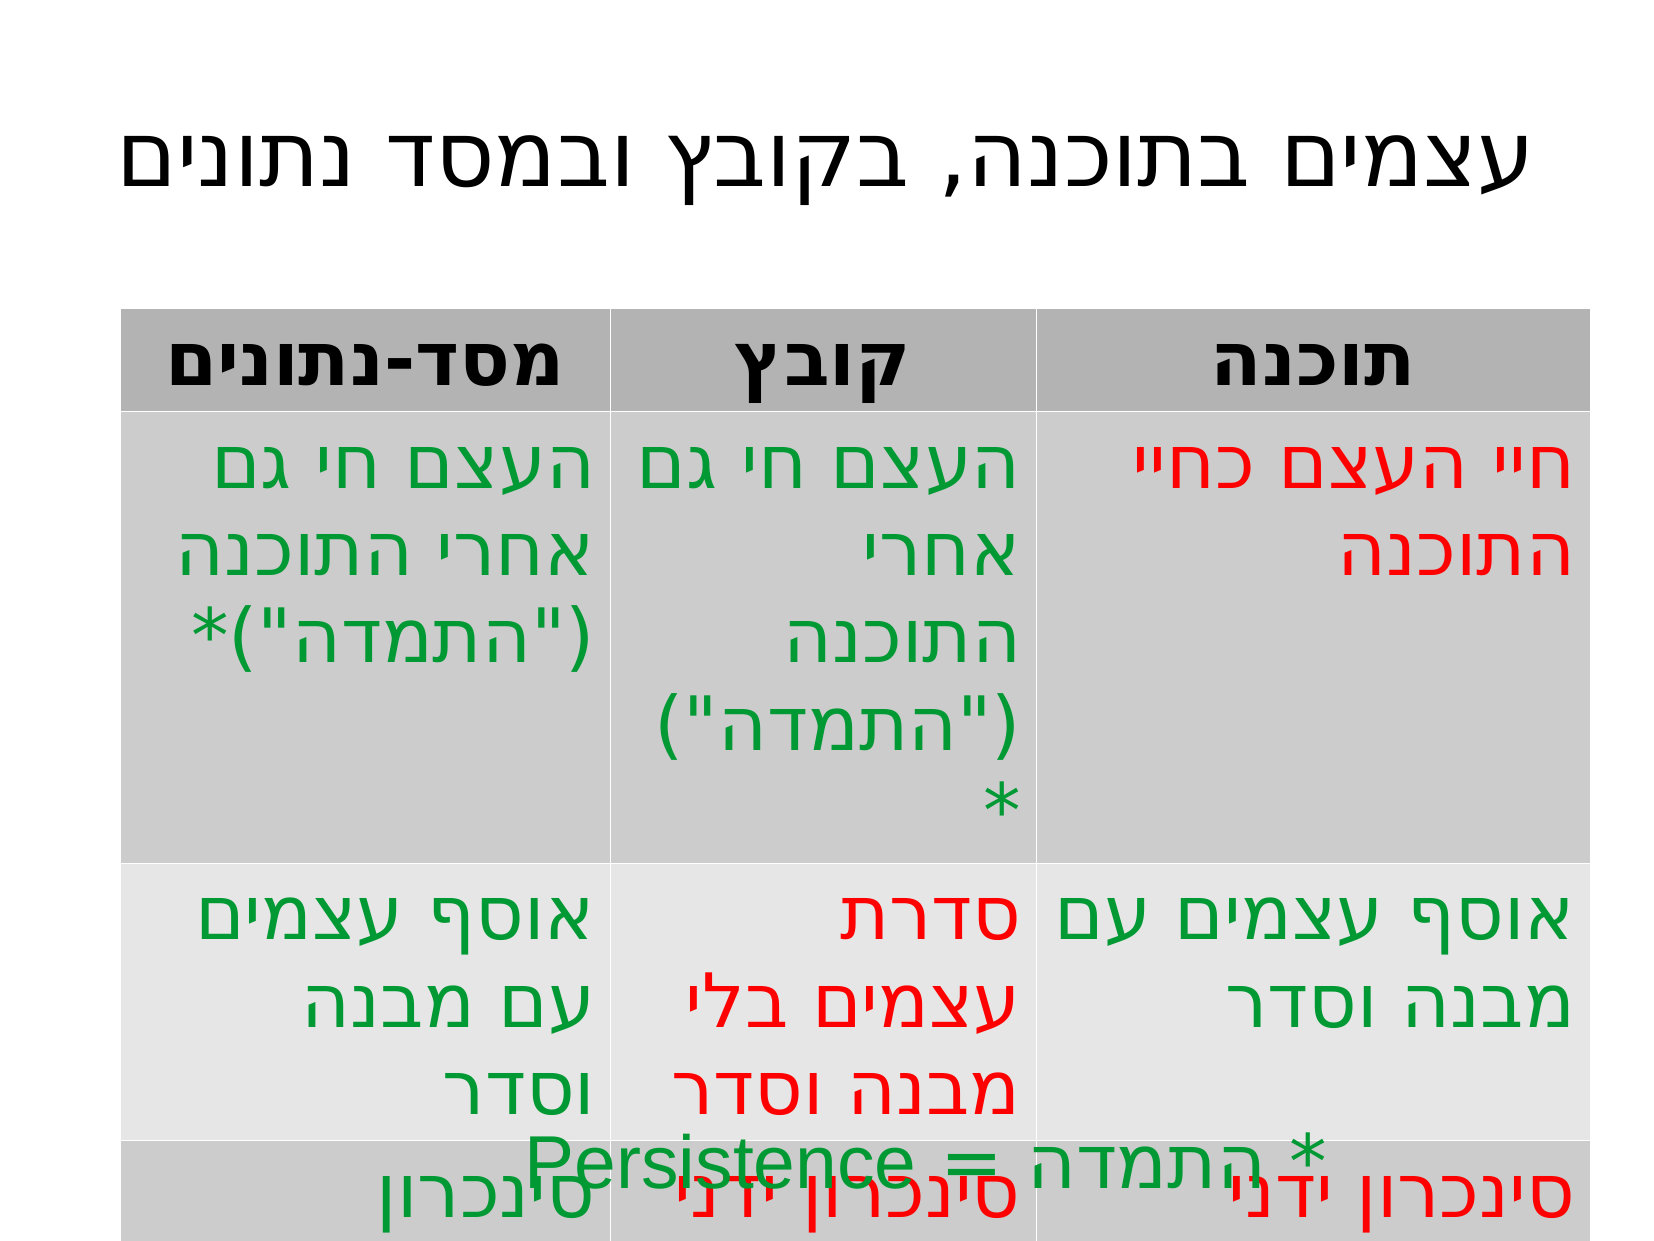

# עצמים בתוכנה, בקובץ ובמסד נתונים
| מסד-נתונים | קובץ | תוכנה |
| --- | --- | --- |
| העצם חי גם אחרי התוכנה ("התמדה")\* | העצם חי גם אחרי התוכנה ("התמדה")\* | חיי העצם כחיי התוכנה |
| אוסף עצמים עם מבנה וסדר | סדרת עצמים בלי מבנה וסדר | אוסף עצמים עם מבנה וסדר |
| סינכרון אוטומטי | סינכרון ידני | סינכרון ידני |
* התמדה = Persistence